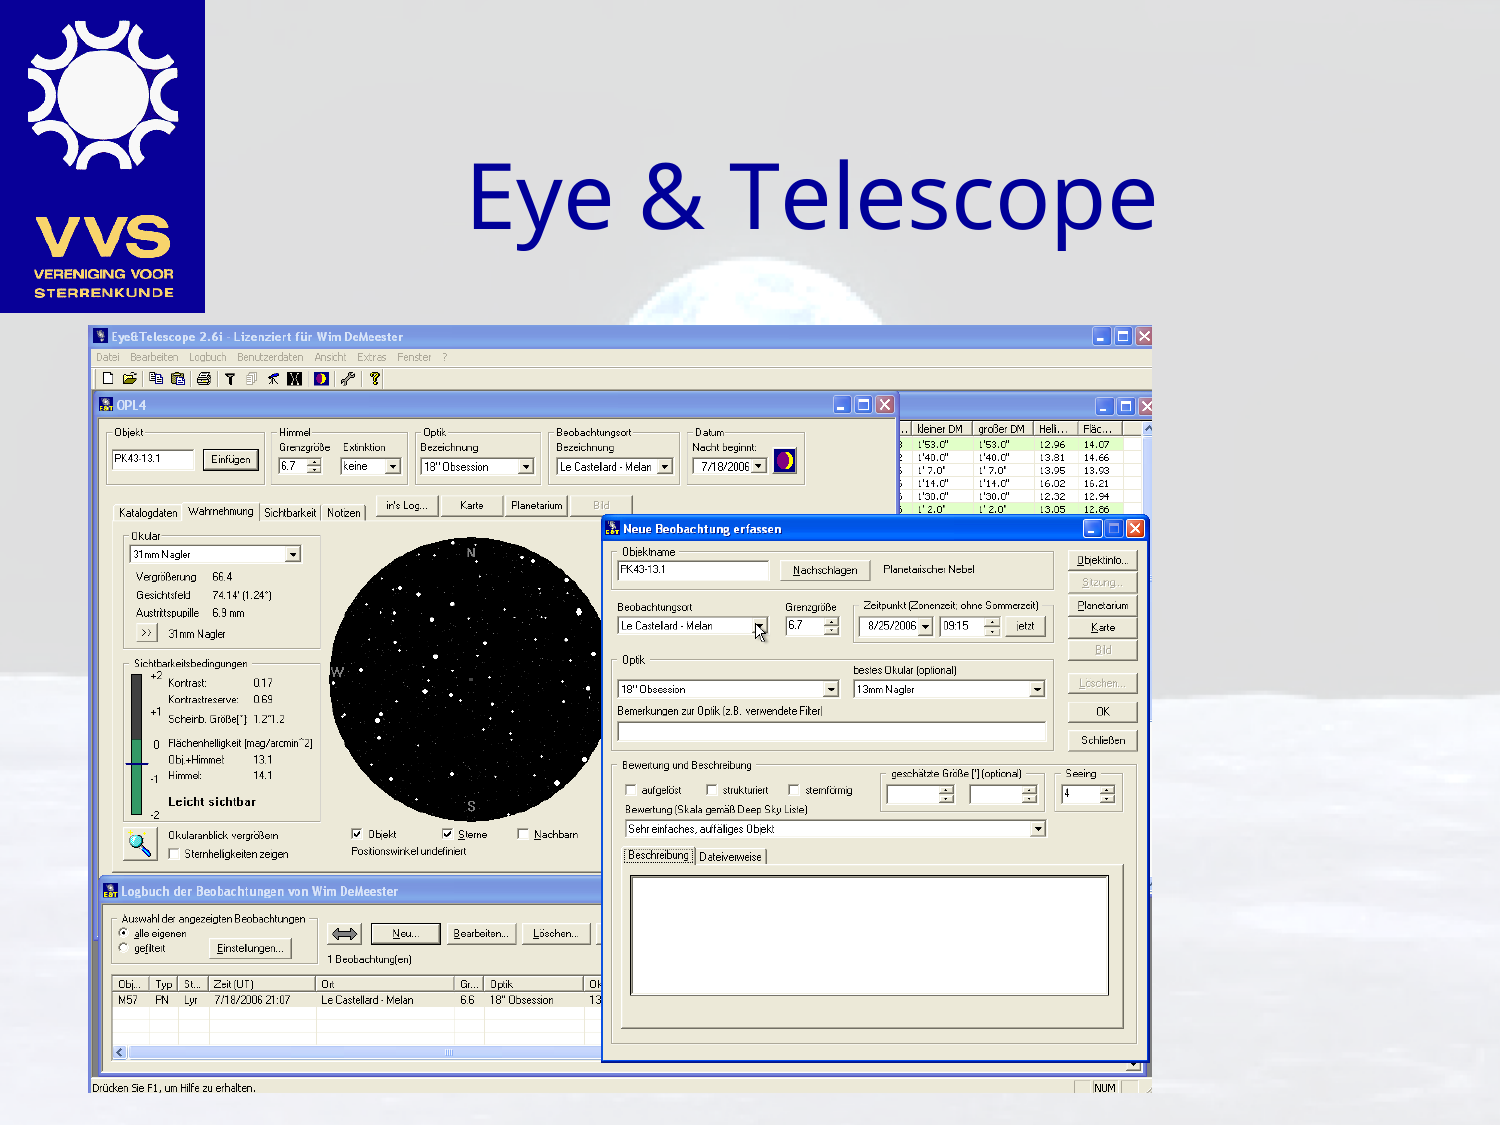

# Eye & Telescope
26 augustus 2006
StarNights 2006